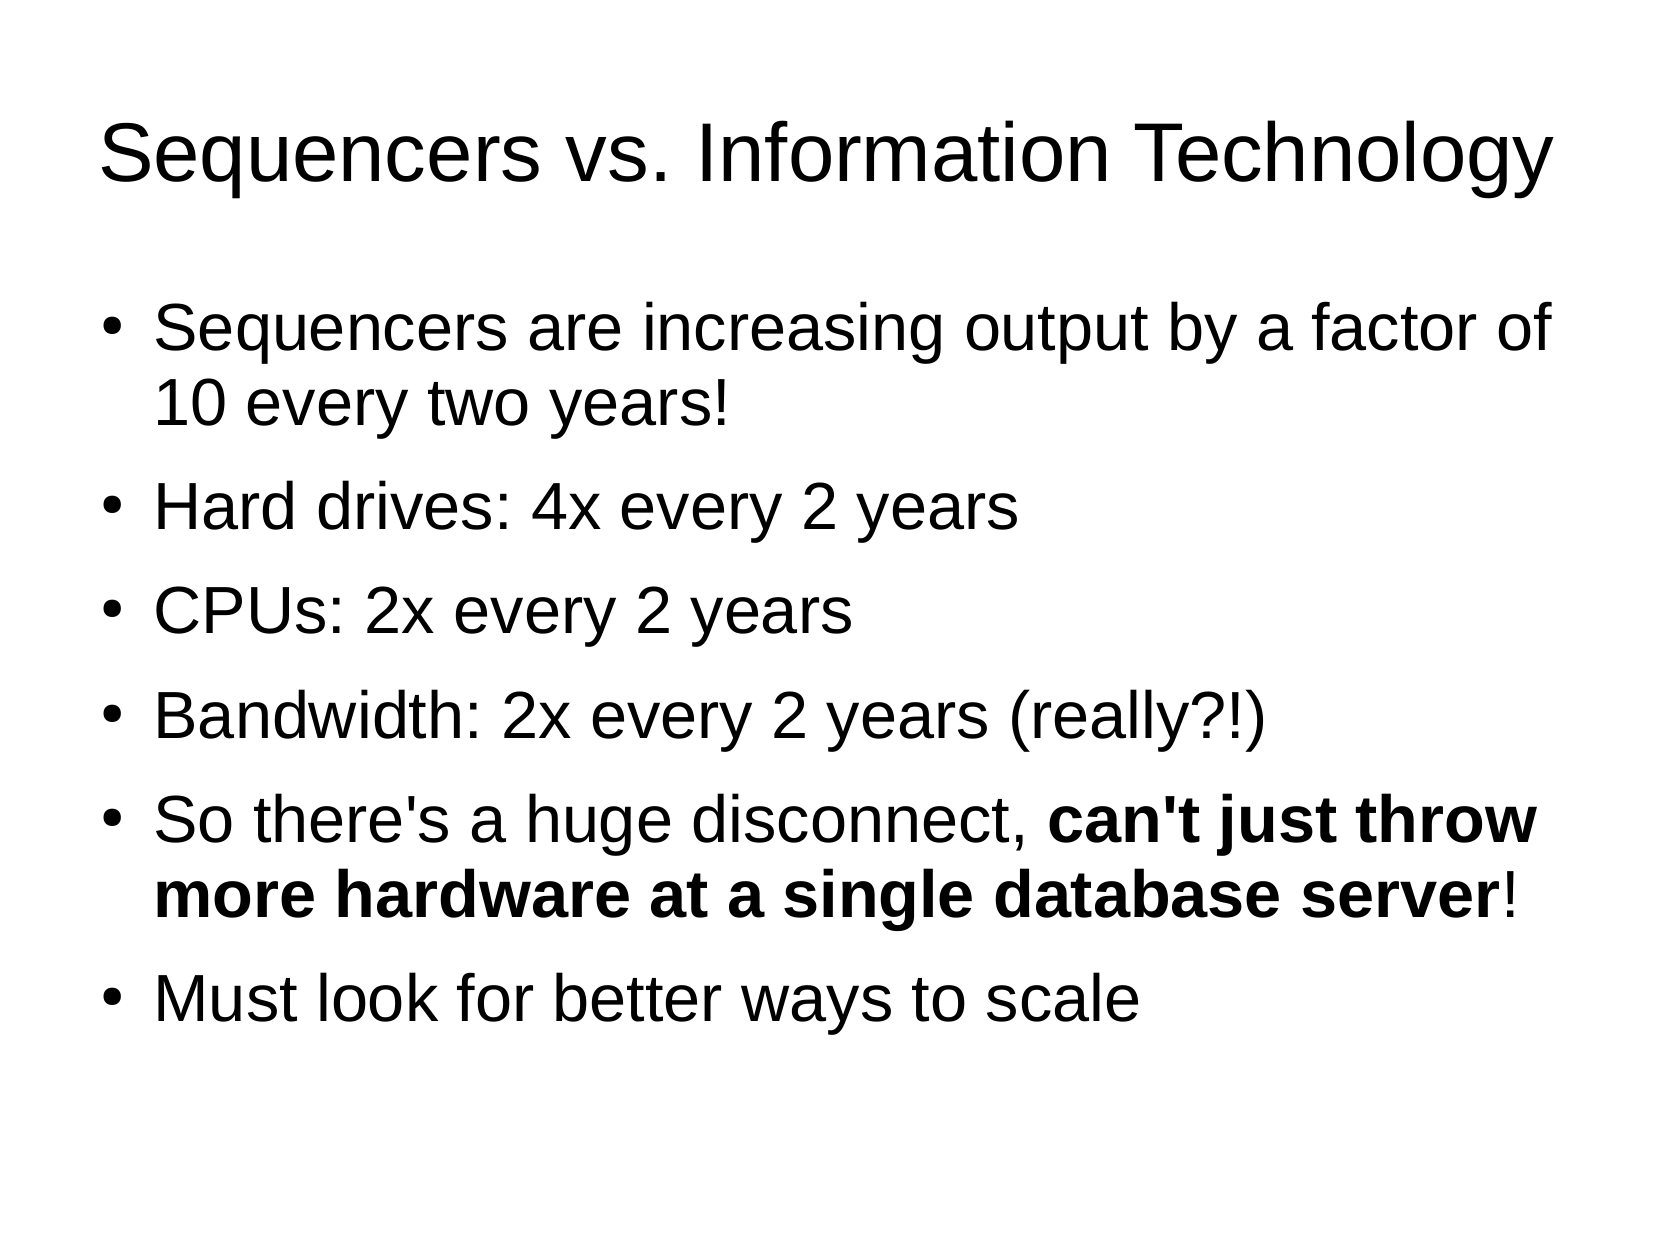

# Sequencers vs. Information Technology
Sequencers are increasing output by a factor of 10 every two years!
Hard drives: 4x every 2 years
CPUs: 2x every 2 years
Bandwidth: 2x every 2 years (really?!)
So there's a huge disconnect, can't just throw more hardware at a single database server!
Must look for better ways to scale